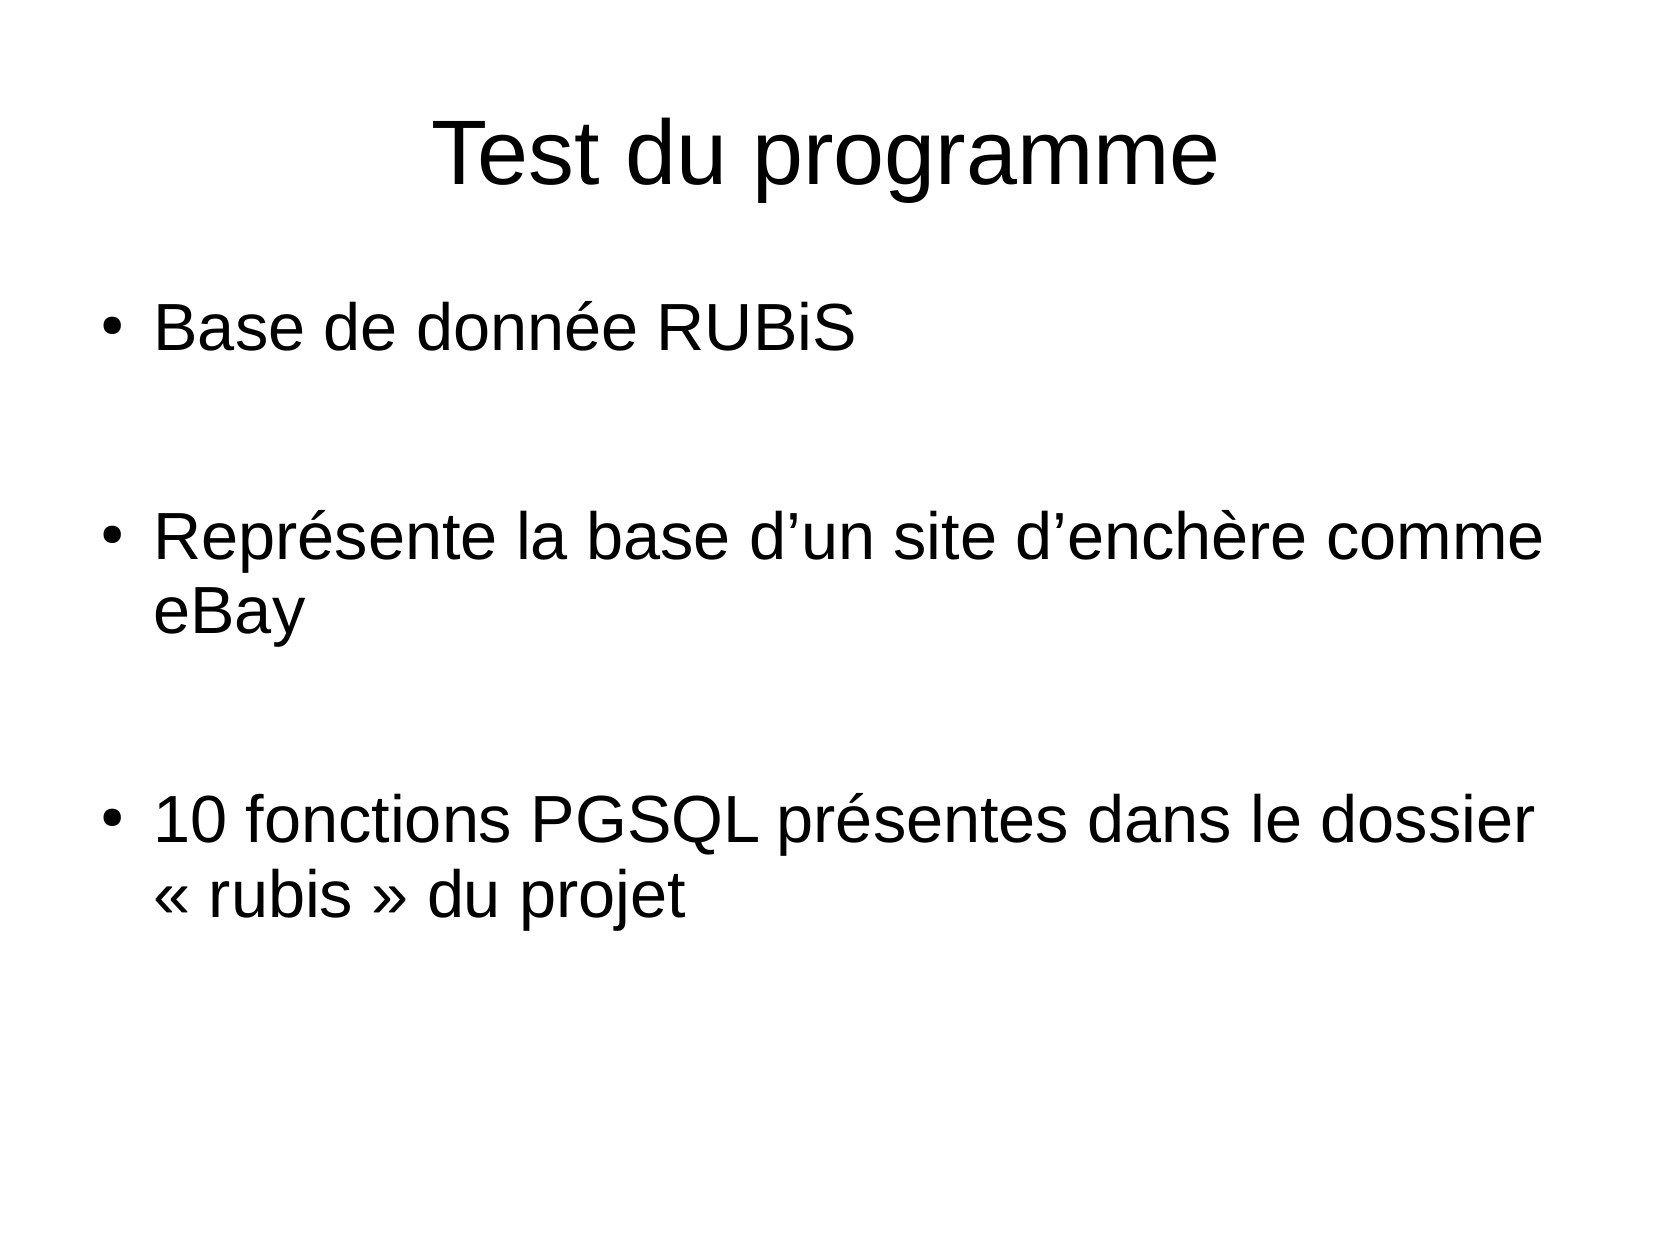

# Test du programme
Base de donnée RUBiS
Représente la base d’un site d’enchère comme eBay
10 fonctions PGSQL présentes dans le dossier « rubis » du projet